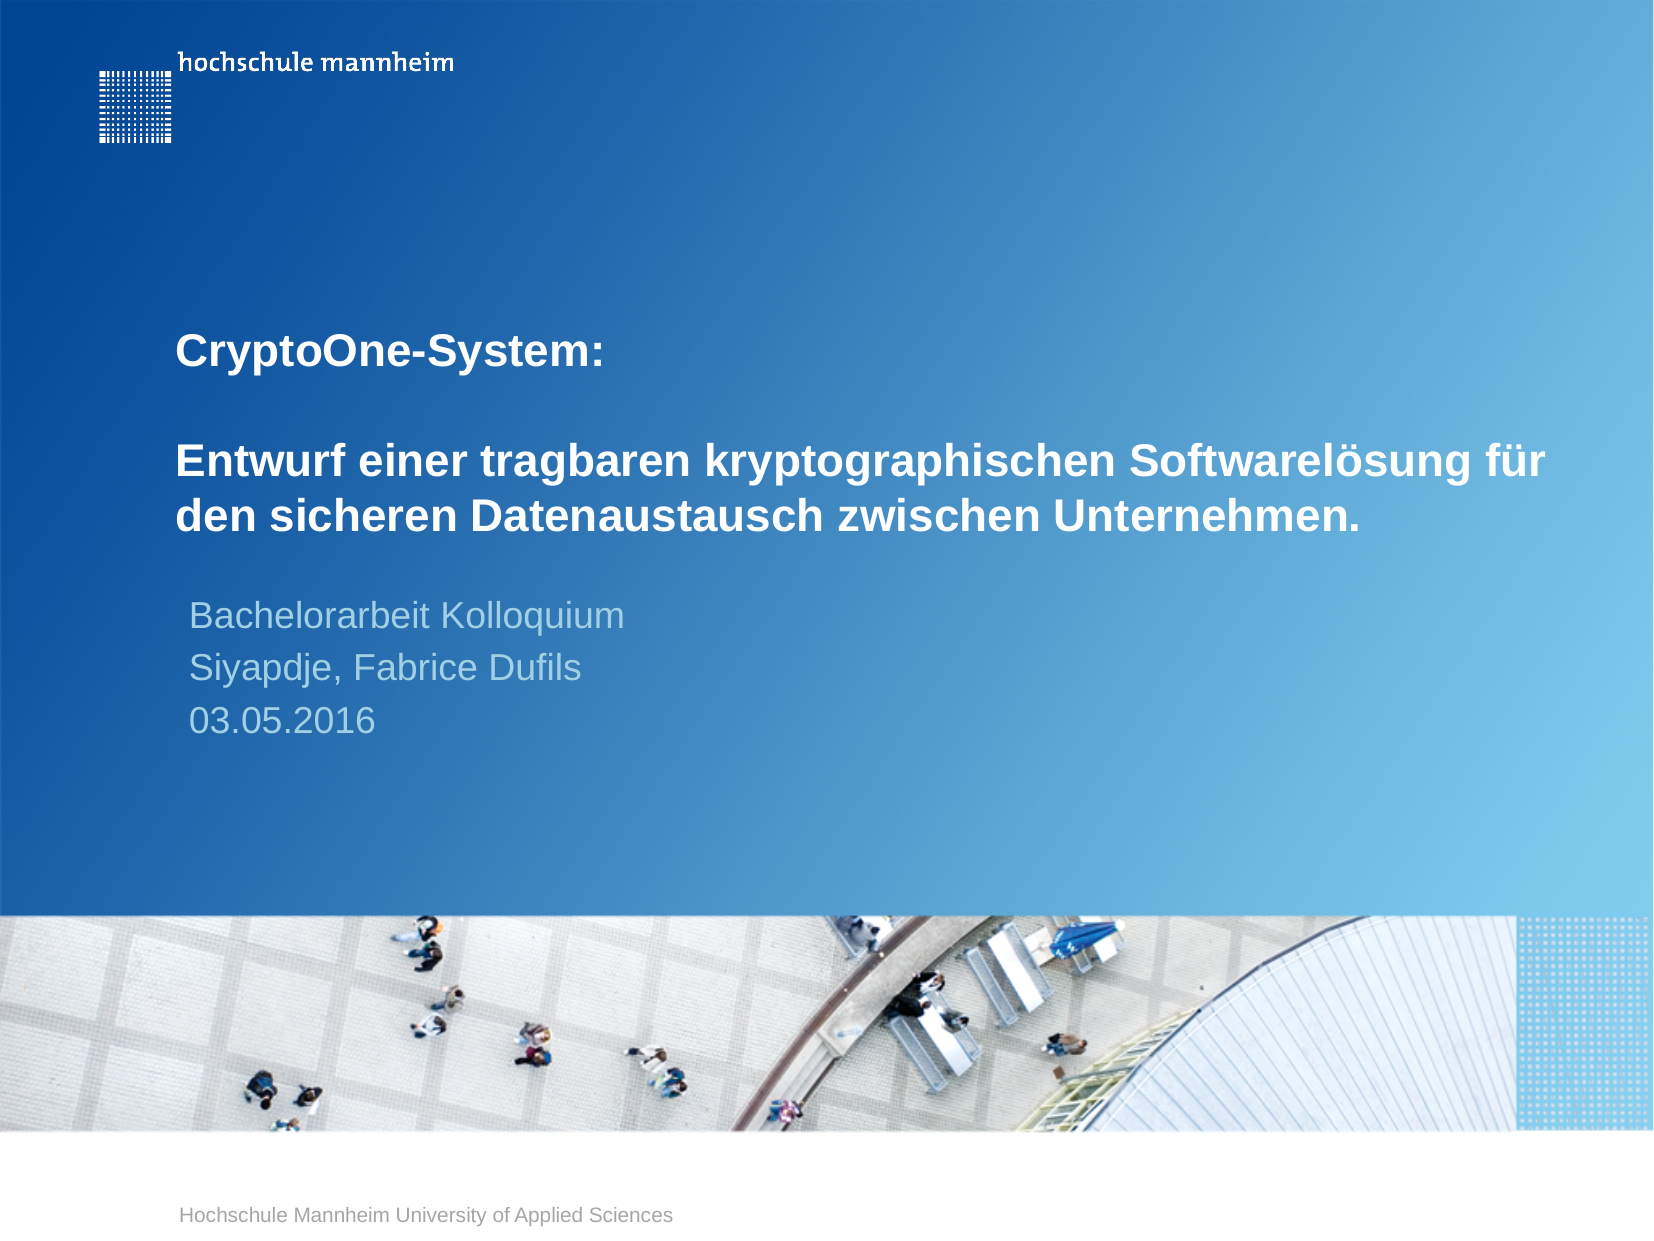

CryptoOne-System:
Entwurf einer tragbaren kryptographischen Softwarelösung für den sicheren Datenaustausch zwischen Unternehmen.
# Bachelorarbeit Kolloquium
Siyapdje, Fabrice Dufils
03.05.2016